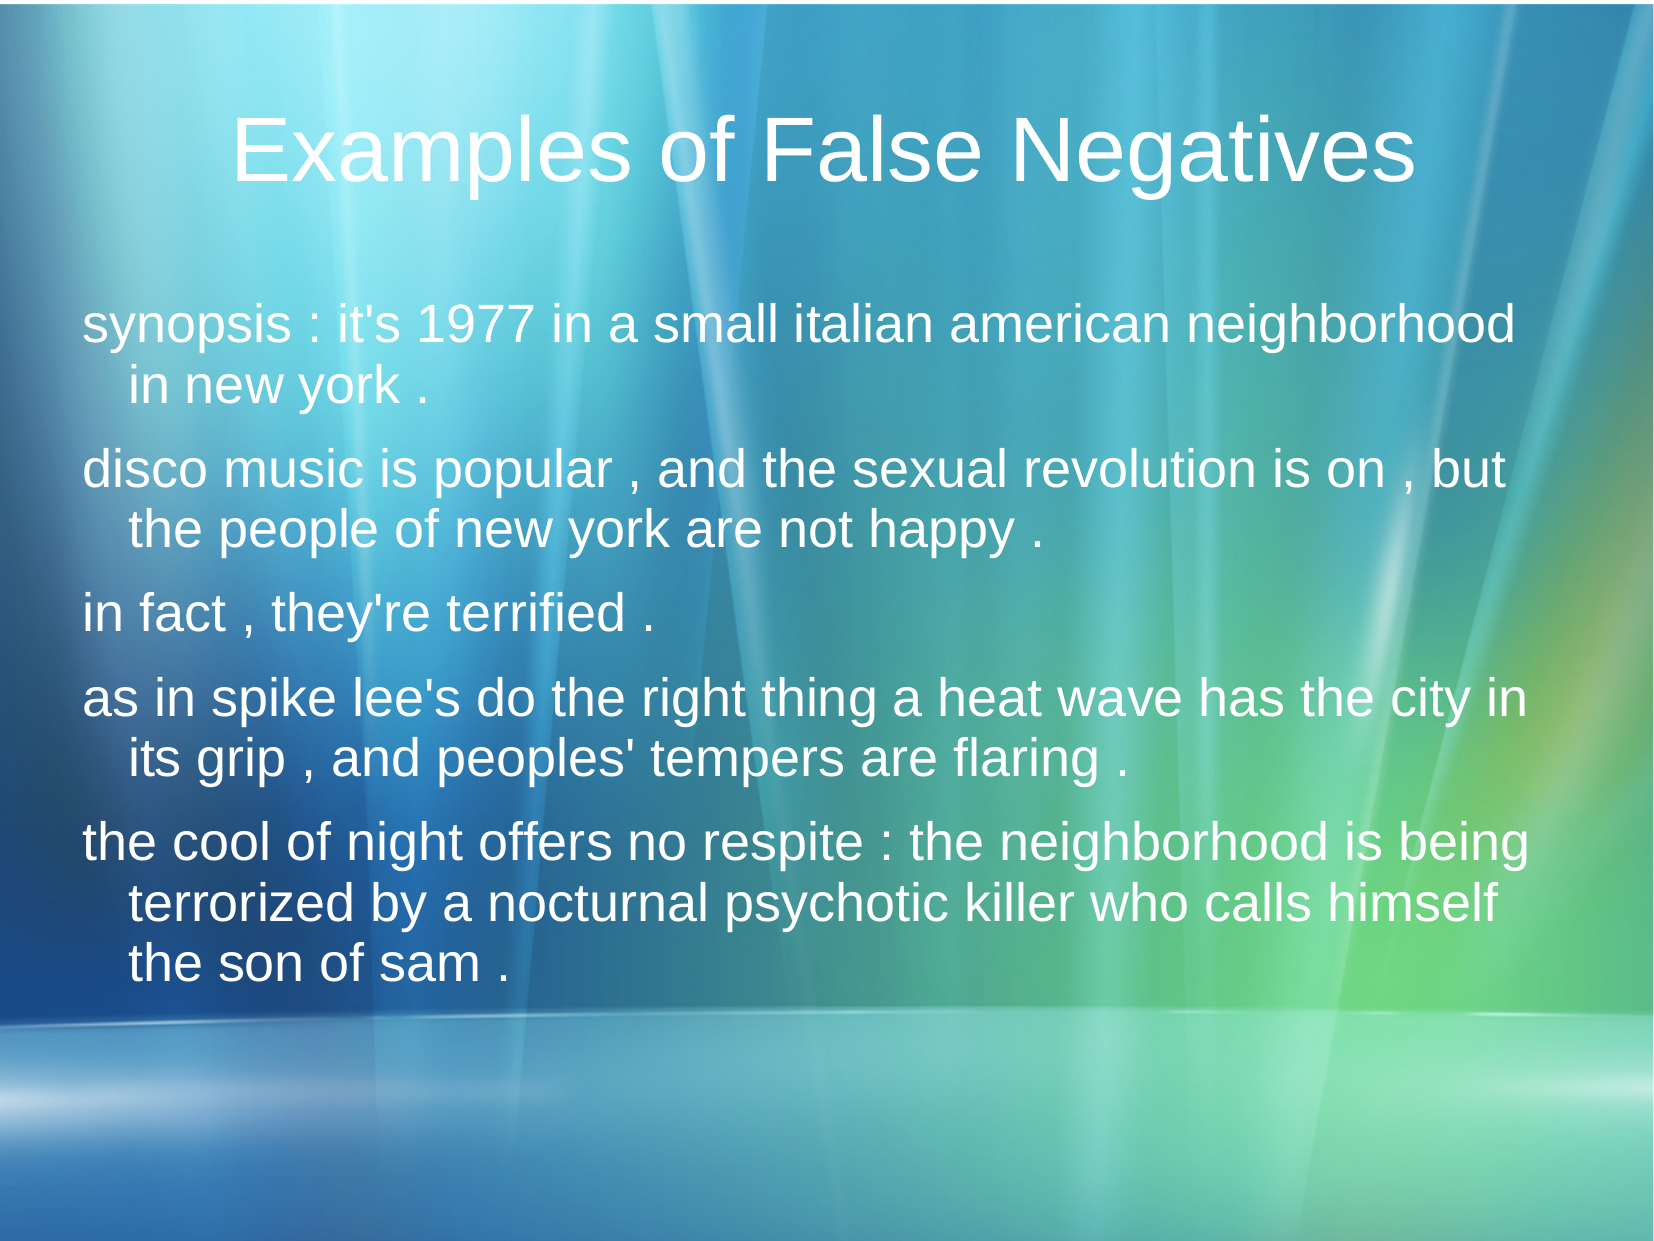

# Examples of False Negatives
synopsis : it's 1977 in a small italian american neighborhood in new york .
disco music is popular , and the sexual revolution is on , but the people of new york are not happy .
in fact , they're terrified .
as in spike lee's do the right thing a heat wave has the city in its grip , and peoples' tempers are flaring .
the cool of night offers no respite : the neighborhood is being terrorized by a nocturnal psychotic killer who calls himself the son of sam .